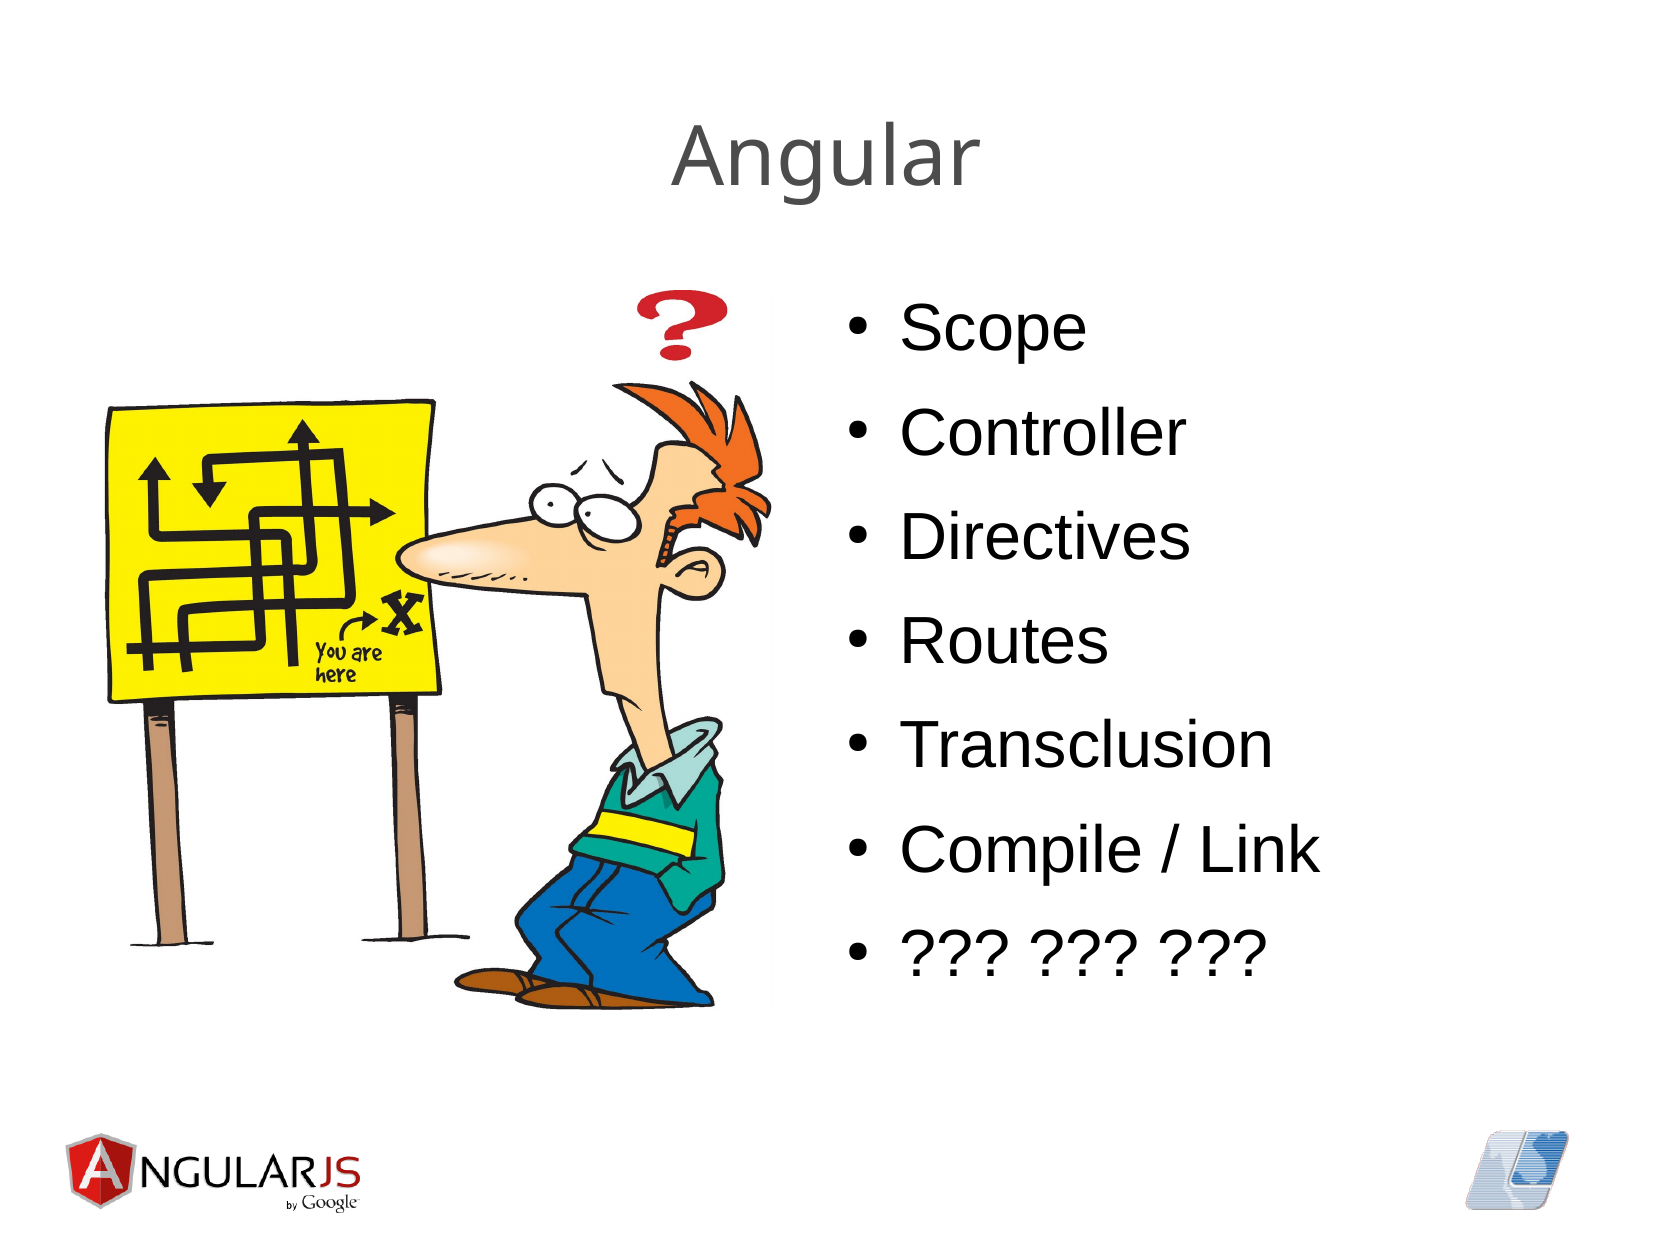

# Angular
Scope
Controller
Directives
Routes
Transclusion
Compile / Link
??? ??? ???